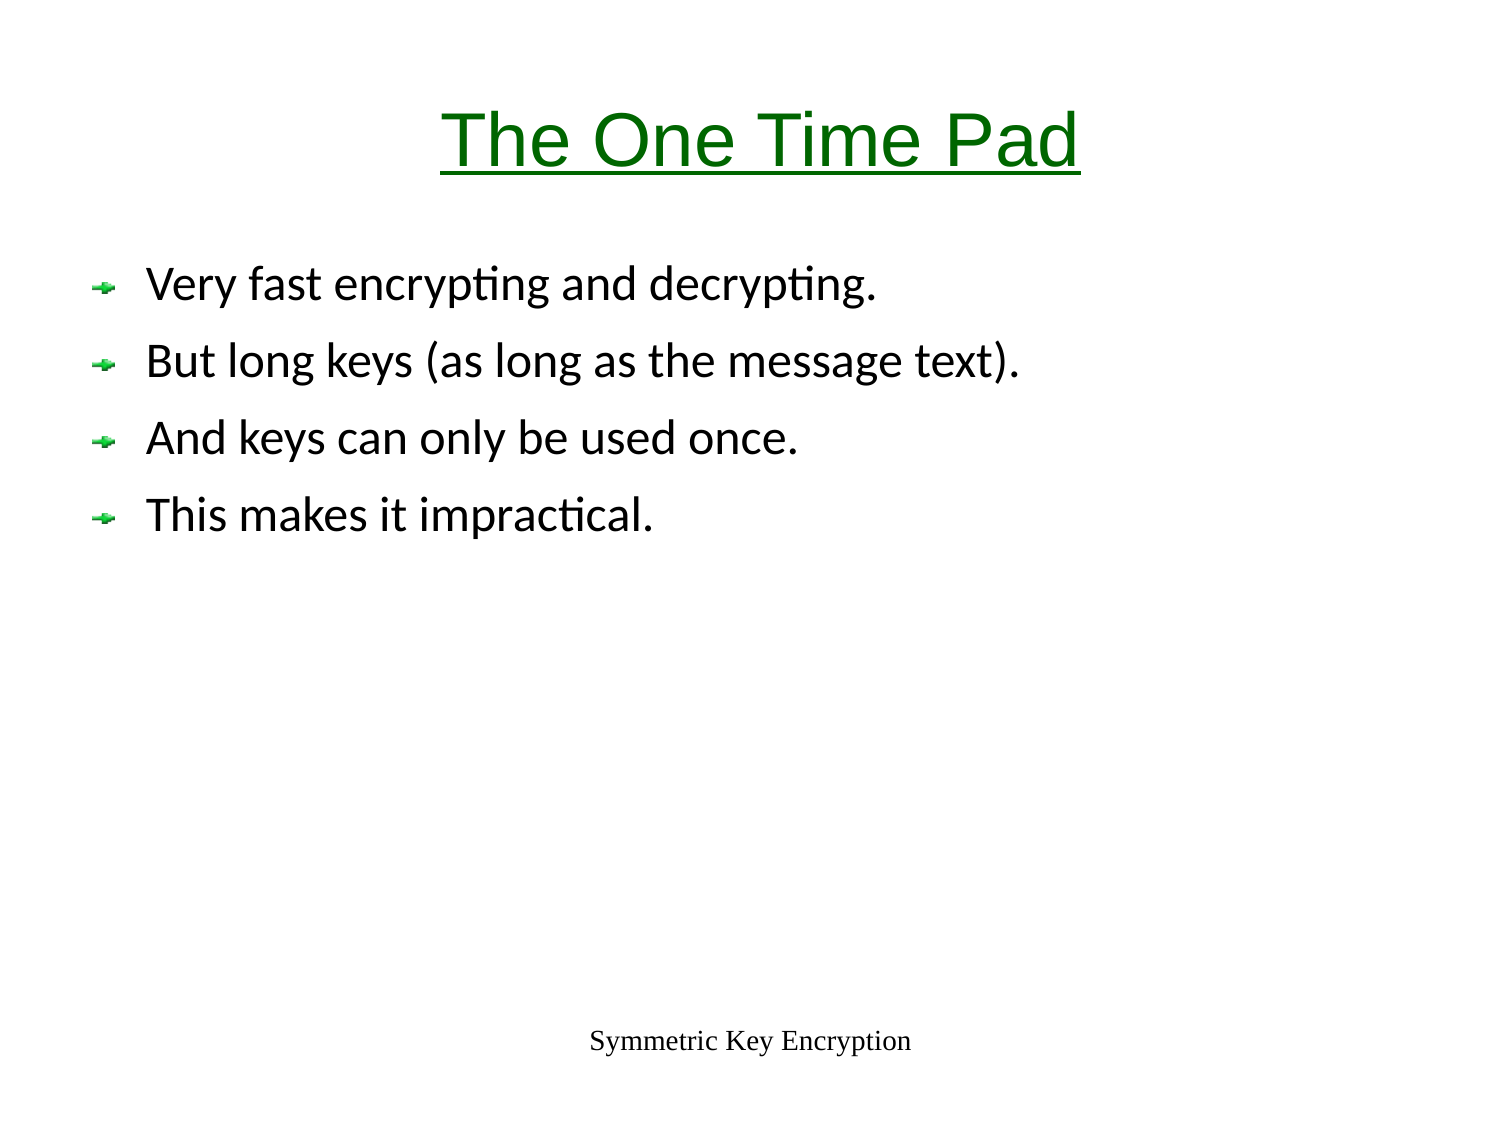

# The One Time Pad
Very fast encrypting and decrypting.
But long keys (as long as the message text).
And keys can only be used once.
This makes it impractical.
Symmetric Key Encryption